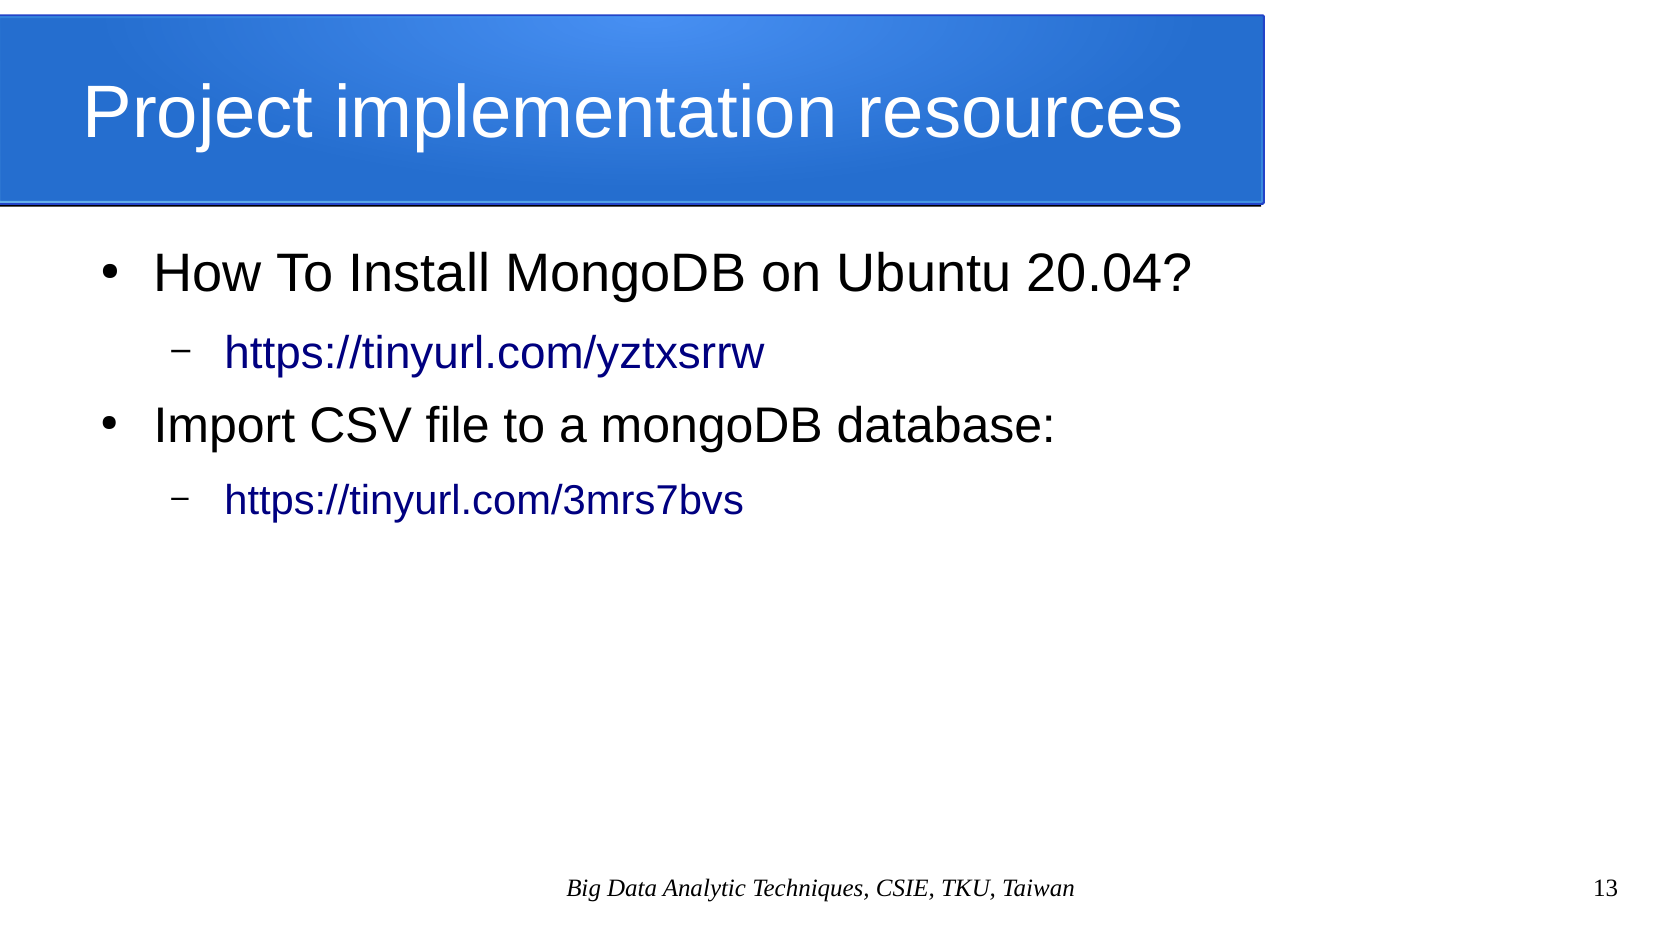

# Project implementation resources
How To Install MongoDB on Ubuntu 20.04?
https://tinyurl.com/yztxsrrw
Import CSV file to a mongoDB database:
https://tinyurl.com/3mrs7bvs
Big Data Analytic Techniques, CSIE, TKU, Taiwan
13